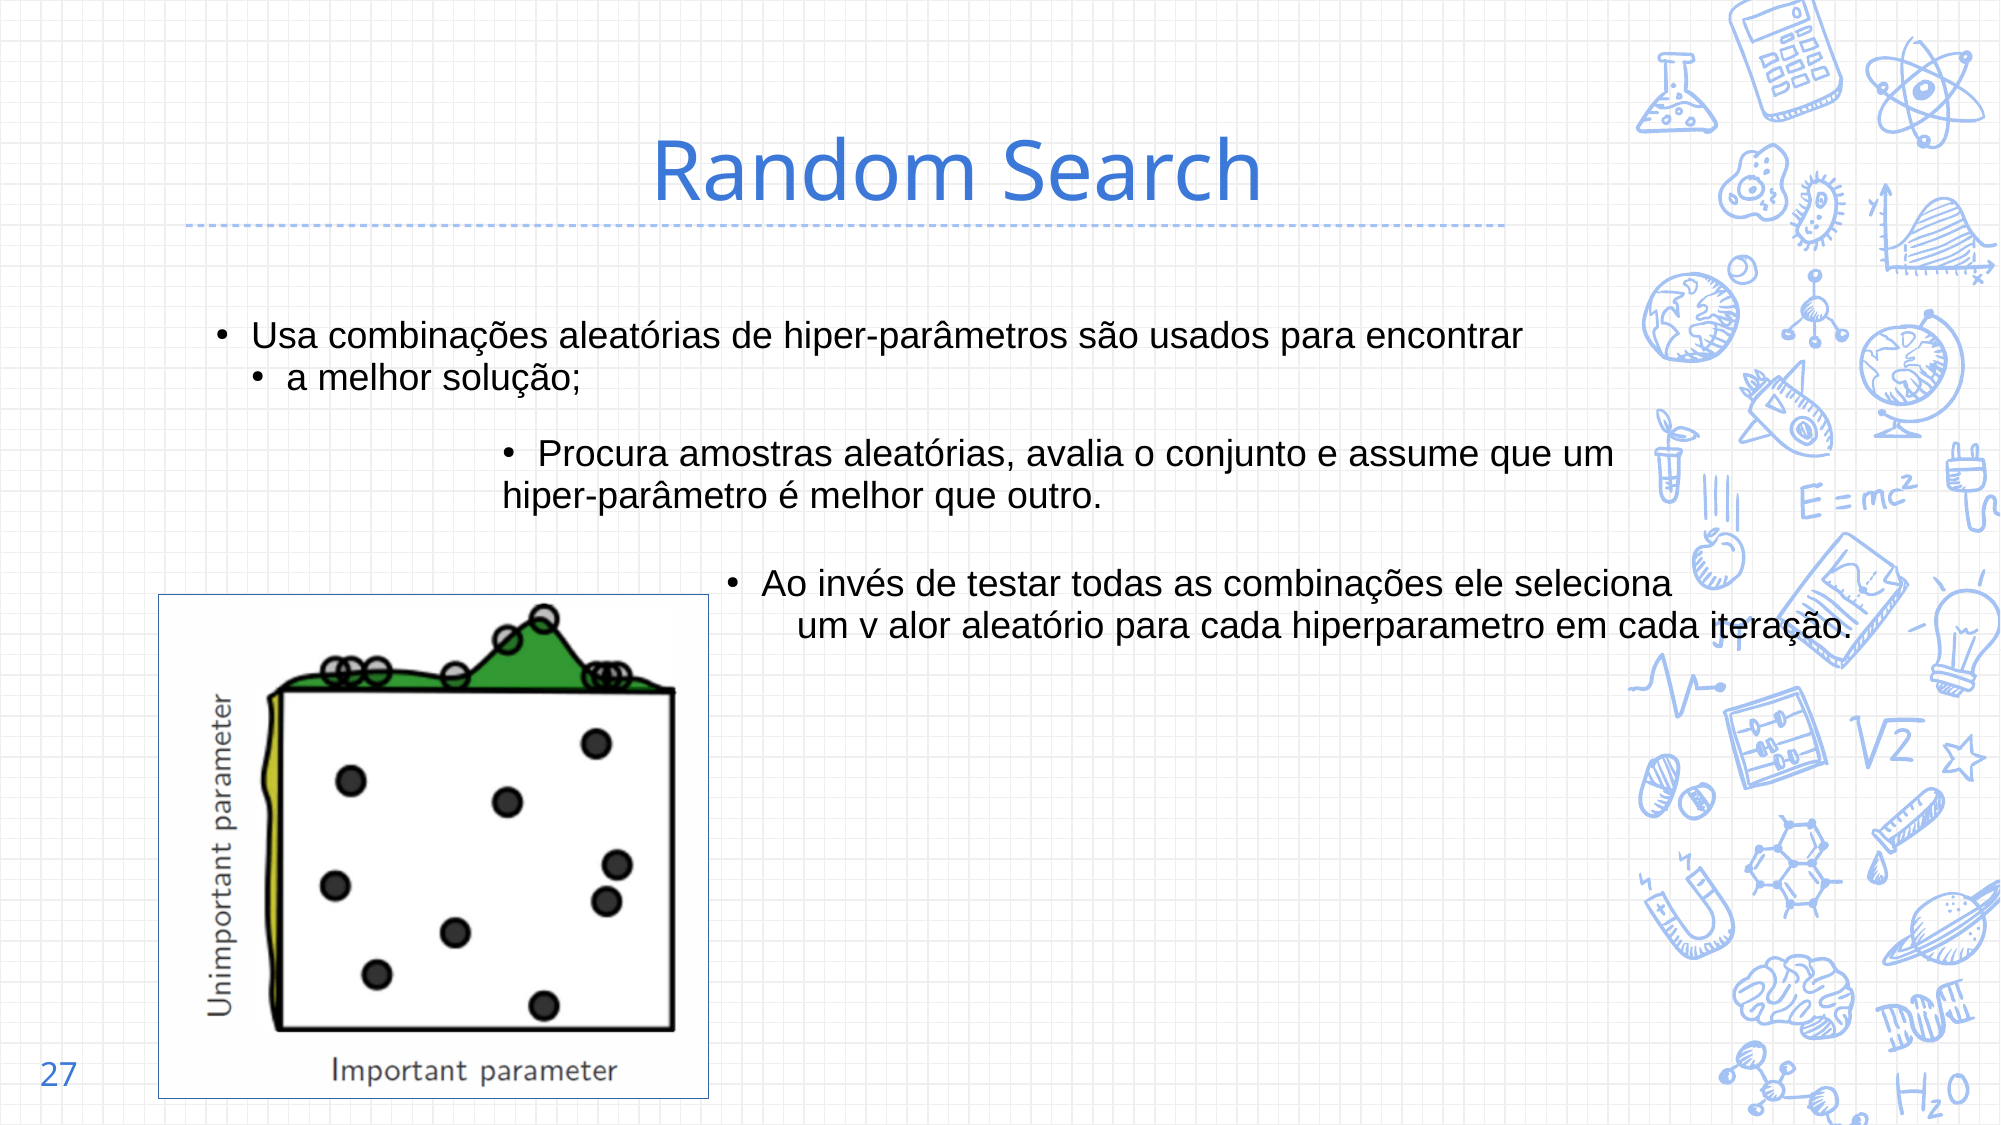

Random Search
Usa combinações aleatórias de hiper-parâmetros são usados para encontrar
a melhor solução;
Procura amostras aleatórias, avalia o conjunto e assume que um
hiper-parâmetro é melhor que outro.
Ao invés de testar todas as combinações ele seleciona
um v alor aleatório para cada hiperparametro em cada iteração.